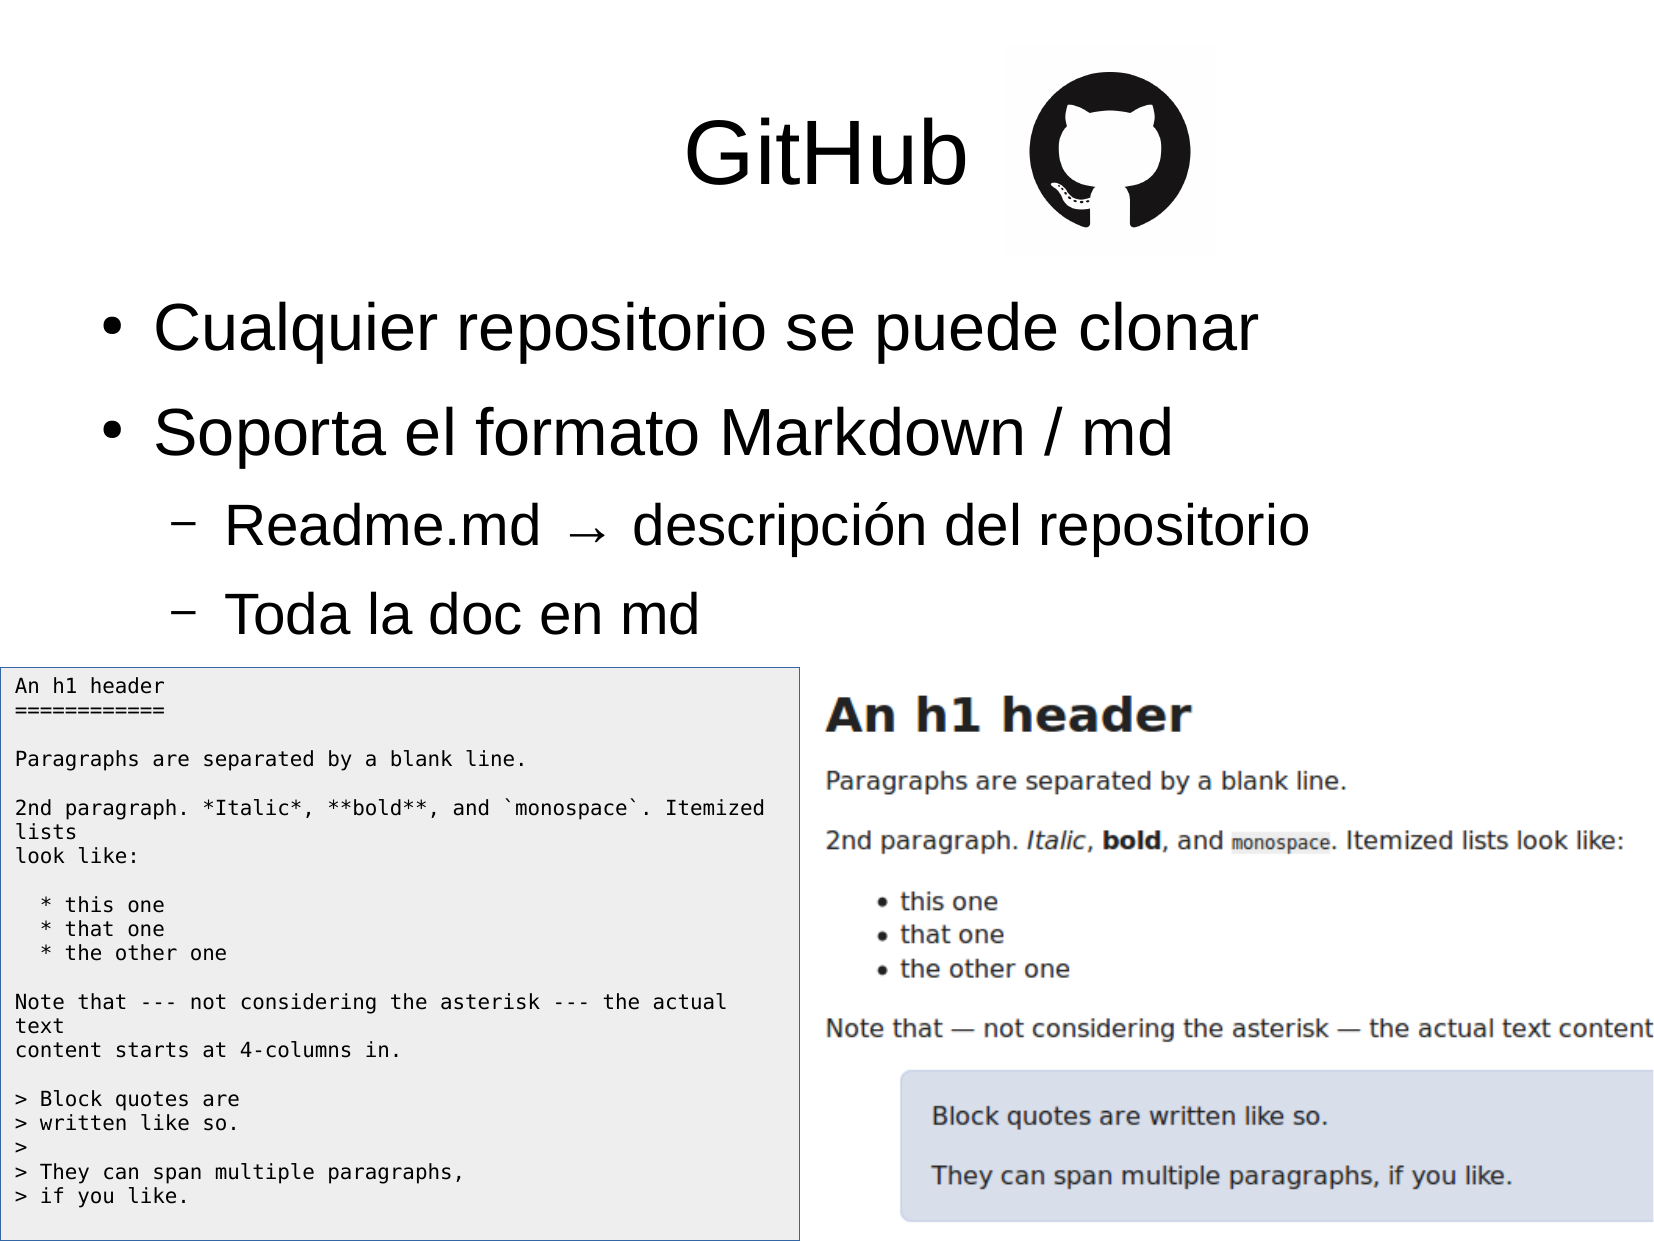

# GitHub
Cualquier repositorio se puede clonar
Soporta el formato Markdown / md
Readme.md → descripción del repositorio
Toda la doc en md
An h1 header
============
Paragraphs are separated by a blank line.
2nd paragraph. *Italic*, **bold**, and `monospace`. Itemized lists
look like:
 * this one
 * that one
 * the other one
Note that --- not considering the asterisk --- the actual text
content starts at 4-columns in.
> Block quotes are
> written like so.
>
> They can span multiple paragraphs,
> if you like.